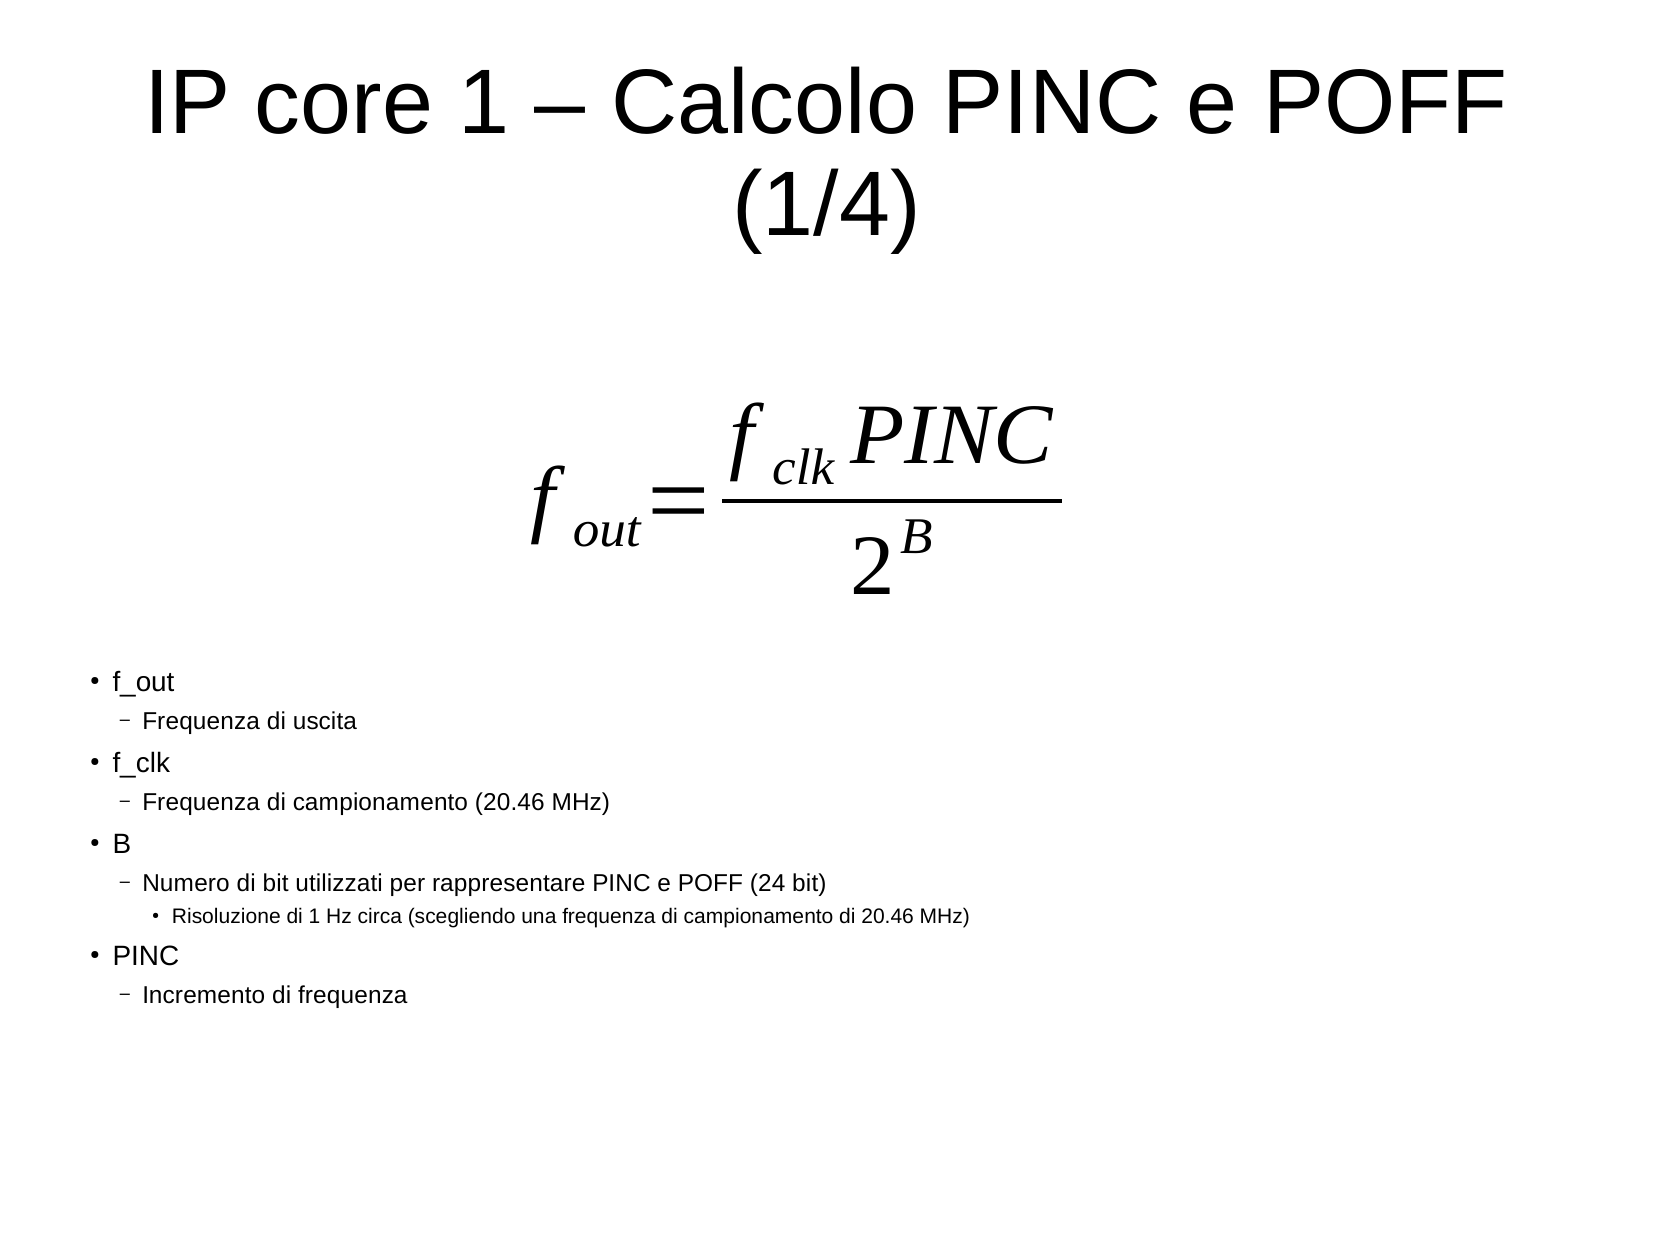

# IP core 1 – Calcolo PINC e POFF (1/4)
f_out
Frequenza di uscita
f_clk
Frequenza di campionamento (20.46 MHz)
B
Numero di bit utilizzati per rappresentare PINC e POFF (24 bit)
Risoluzione di 1 Hz circa (scegliendo una frequenza di campionamento di 20.46 MHz)
PINC
Incremento di frequenza